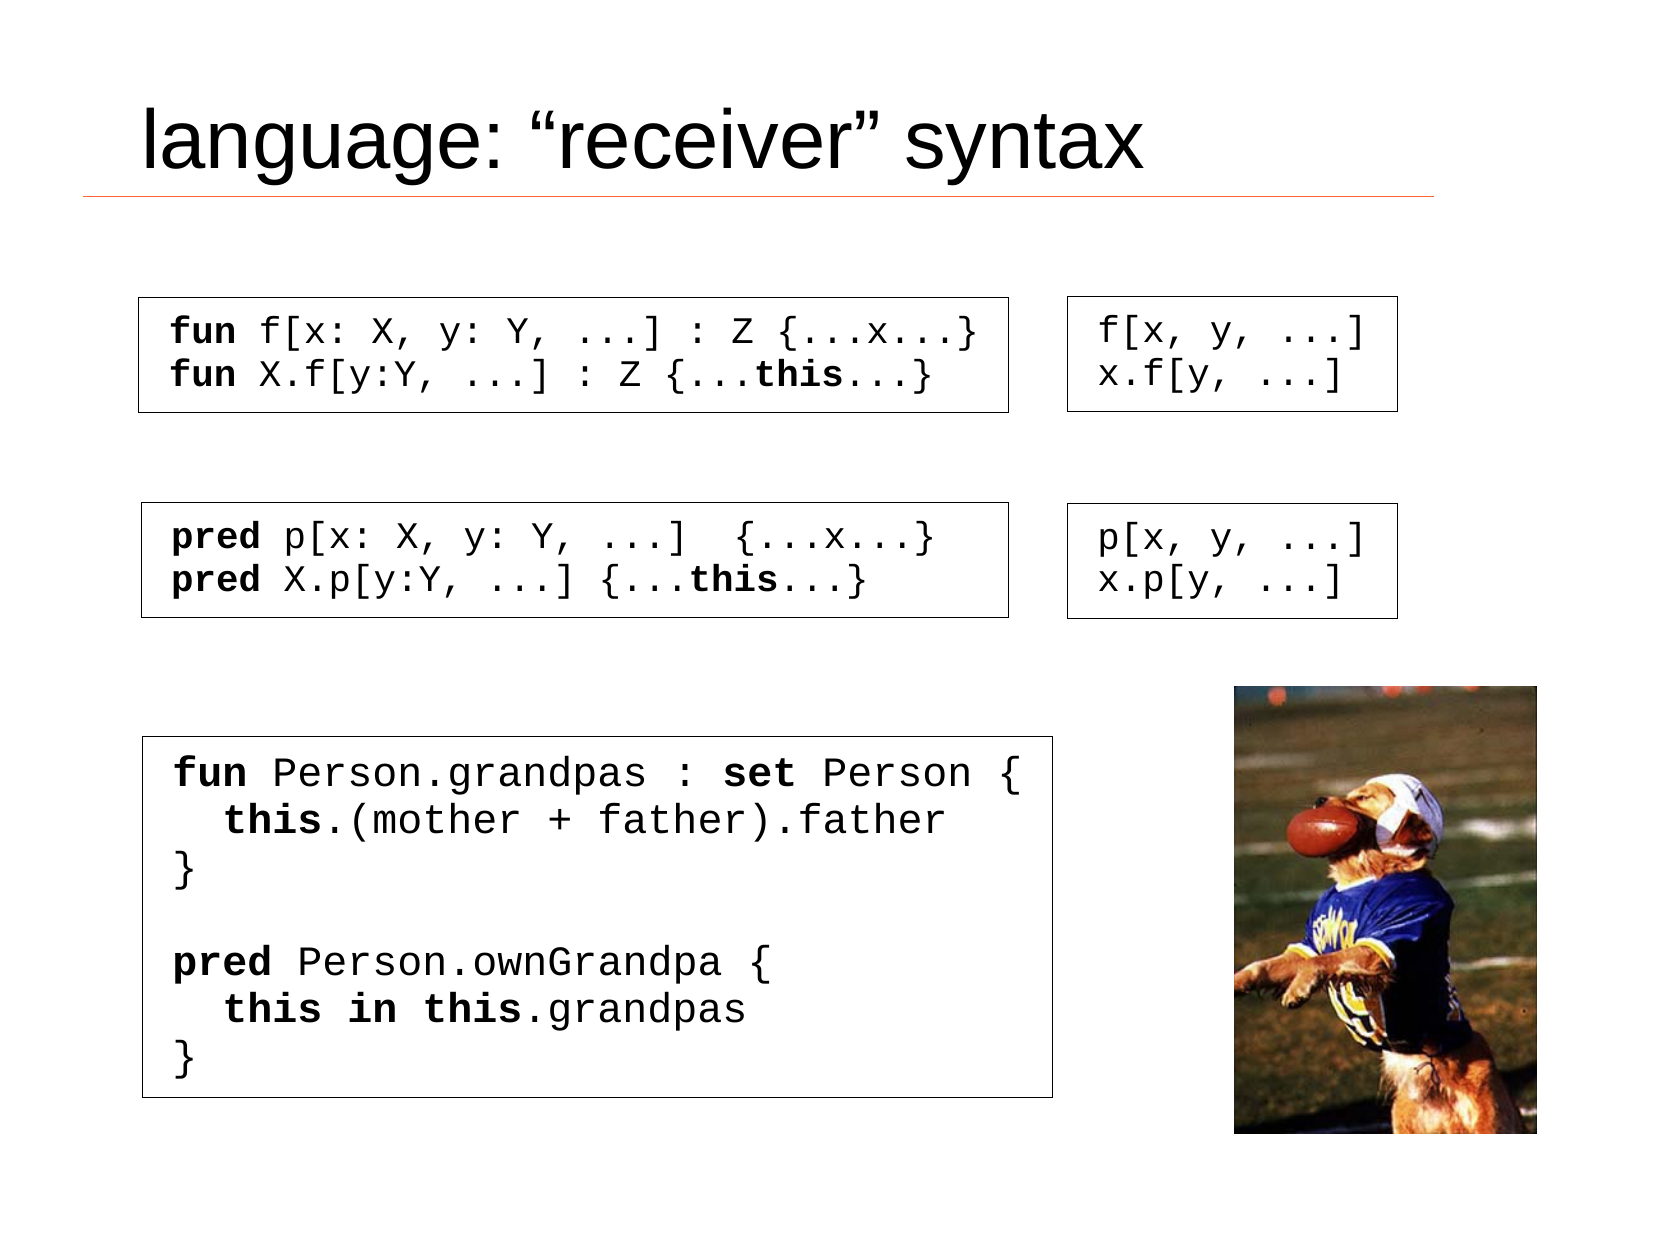

# language: “receiver” syntax
f[x, y, ...]
x.f[y, ...]
fun f[x: X, y: Y, ...] : Z {...x...}
fun X.f[y:Y, ...] : Z {...this...}
pred p[x: X, y: Y, ...] {...x...}
pred X.p[y:Y, ...] {...this...}
p[x, y, ...]
x.p[y, ...]
fun Person.grandpas : set Person {
 this.(mother + father).father
}
pred Person.ownGrandpa {
 this in this.grandpas
}